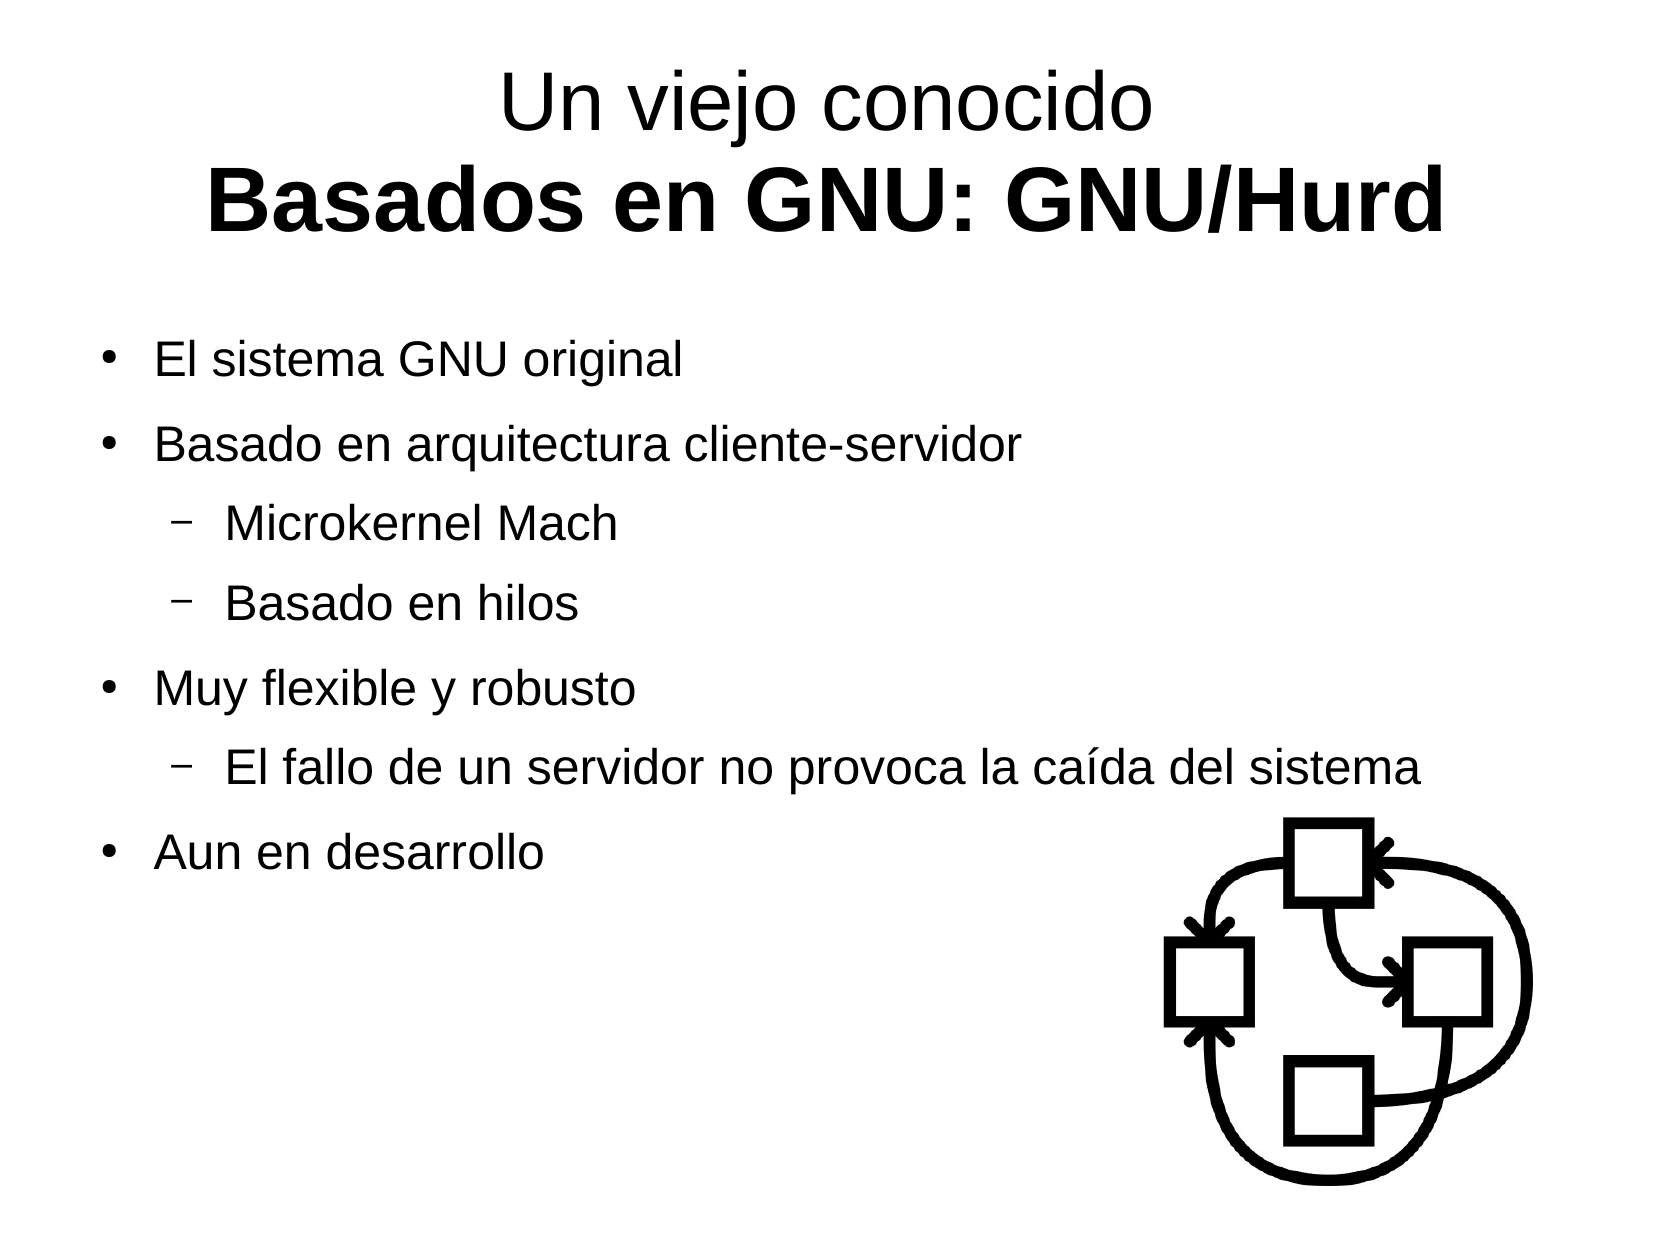

# Un viejo conocido Basados en GNU: GNU/Hurd
El sistema GNU original
Basado en arquitectura cliente-servidor
Microkernel Mach
Basado en hilos
Muy flexible y robusto
El fallo de un servidor no provoca la caída del sistema
Aun en desarrollo